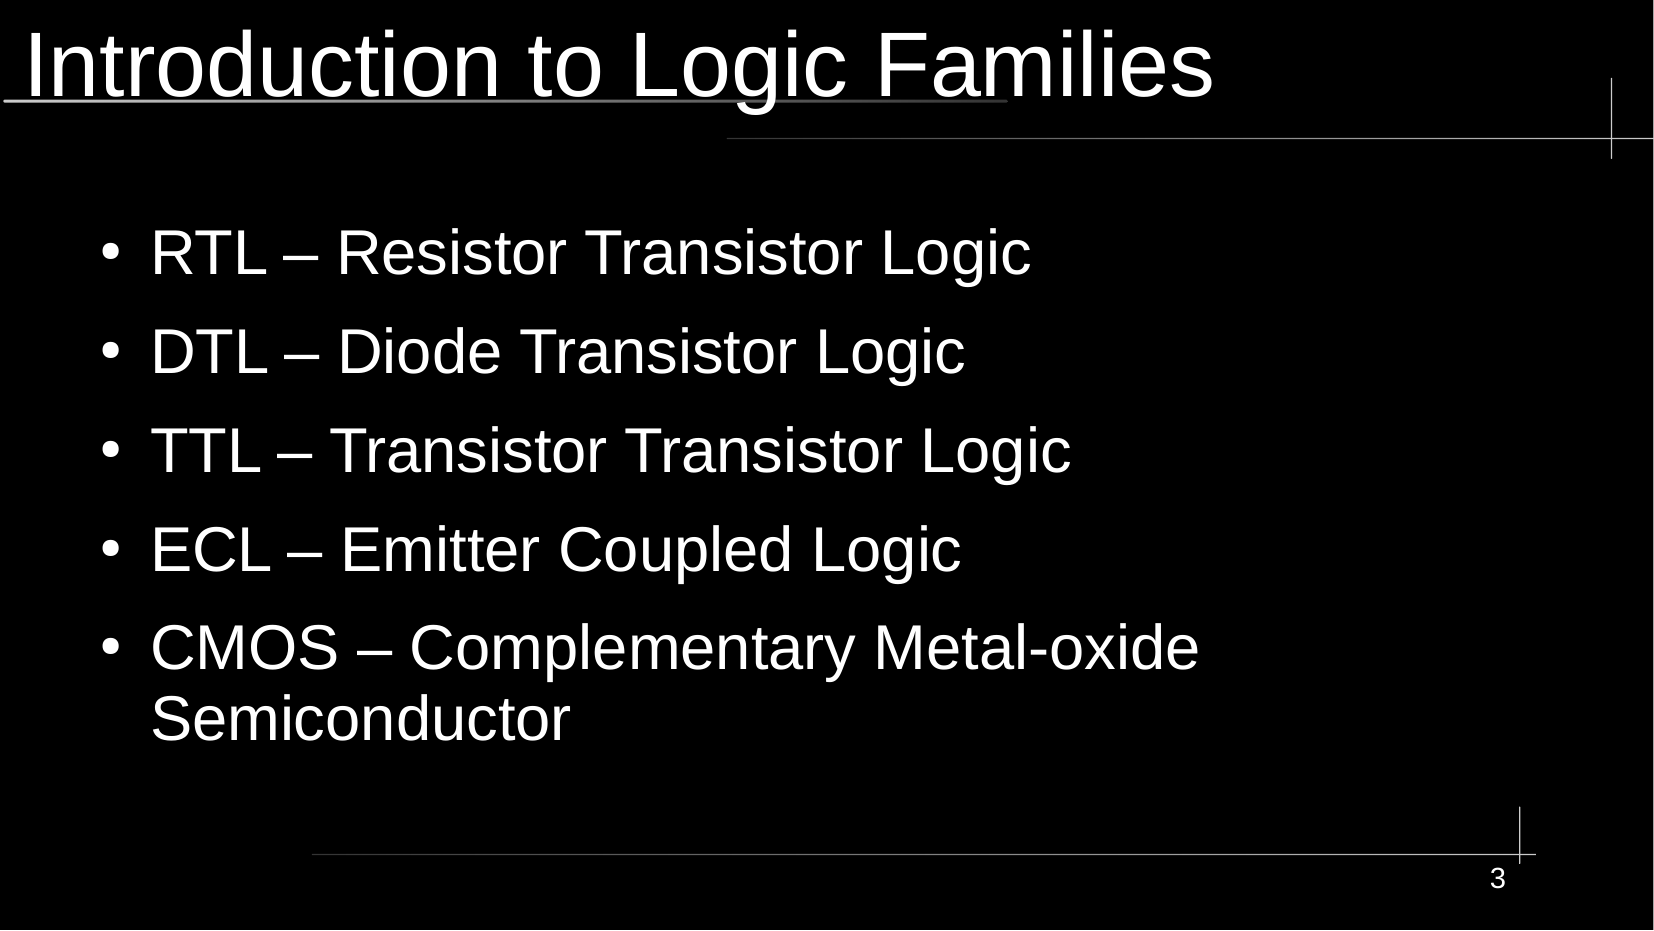

# Introduction to Logic Families
RTL – Resistor Transistor Logic
DTL – Diode Transistor Logic
TTL – Transistor Transistor Logic
ECL – Emitter Coupled Logic
CMOS – Complementary Metal-oxide Semiconductor
3